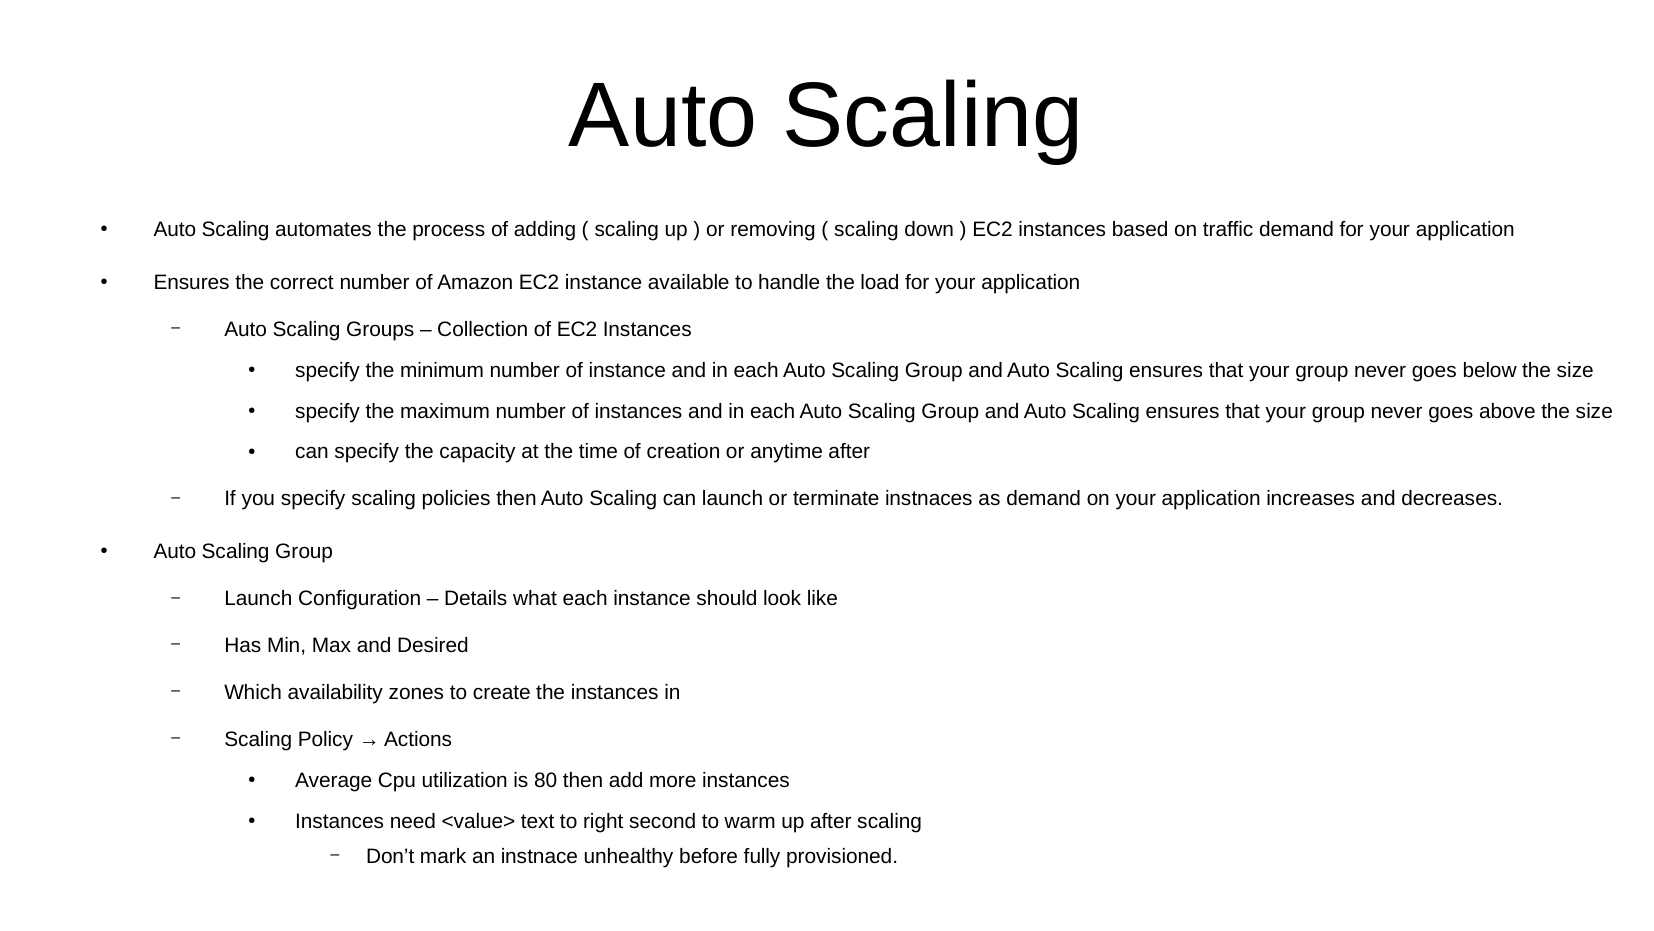

# Auto Scaling
Auto Scaling automates the process of adding ( scaling up ) or removing ( scaling down ) EC2 instances based on traffic demand for your application
Ensures the correct number of Amazon EC2 instance available to handle the load for your application
Auto Scaling Groups – Collection of EC2 Instances
specify the minimum number of instance and in each Auto Scaling Group and Auto Scaling ensures that your group never goes below the size
specify the maximum number of instances and in each Auto Scaling Group and Auto Scaling ensures that your group never goes above the size
can specify the capacity at the time of creation or anytime after
If you specify scaling policies then Auto Scaling can launch or terminate instnaces as demand on your application increases and decreases.
Auto Scaling Group
Launch Configuration – Details what each instance should look like
Has Min, Max and Desired
Which availability zones to create the instances in
Scaling Policy → Actions
Average Cpu utilization is 80 then add more instances
Instances need <value> text to right second to warm up after scaling
Don’t mark an instnace unhealthy before fully provisioned.